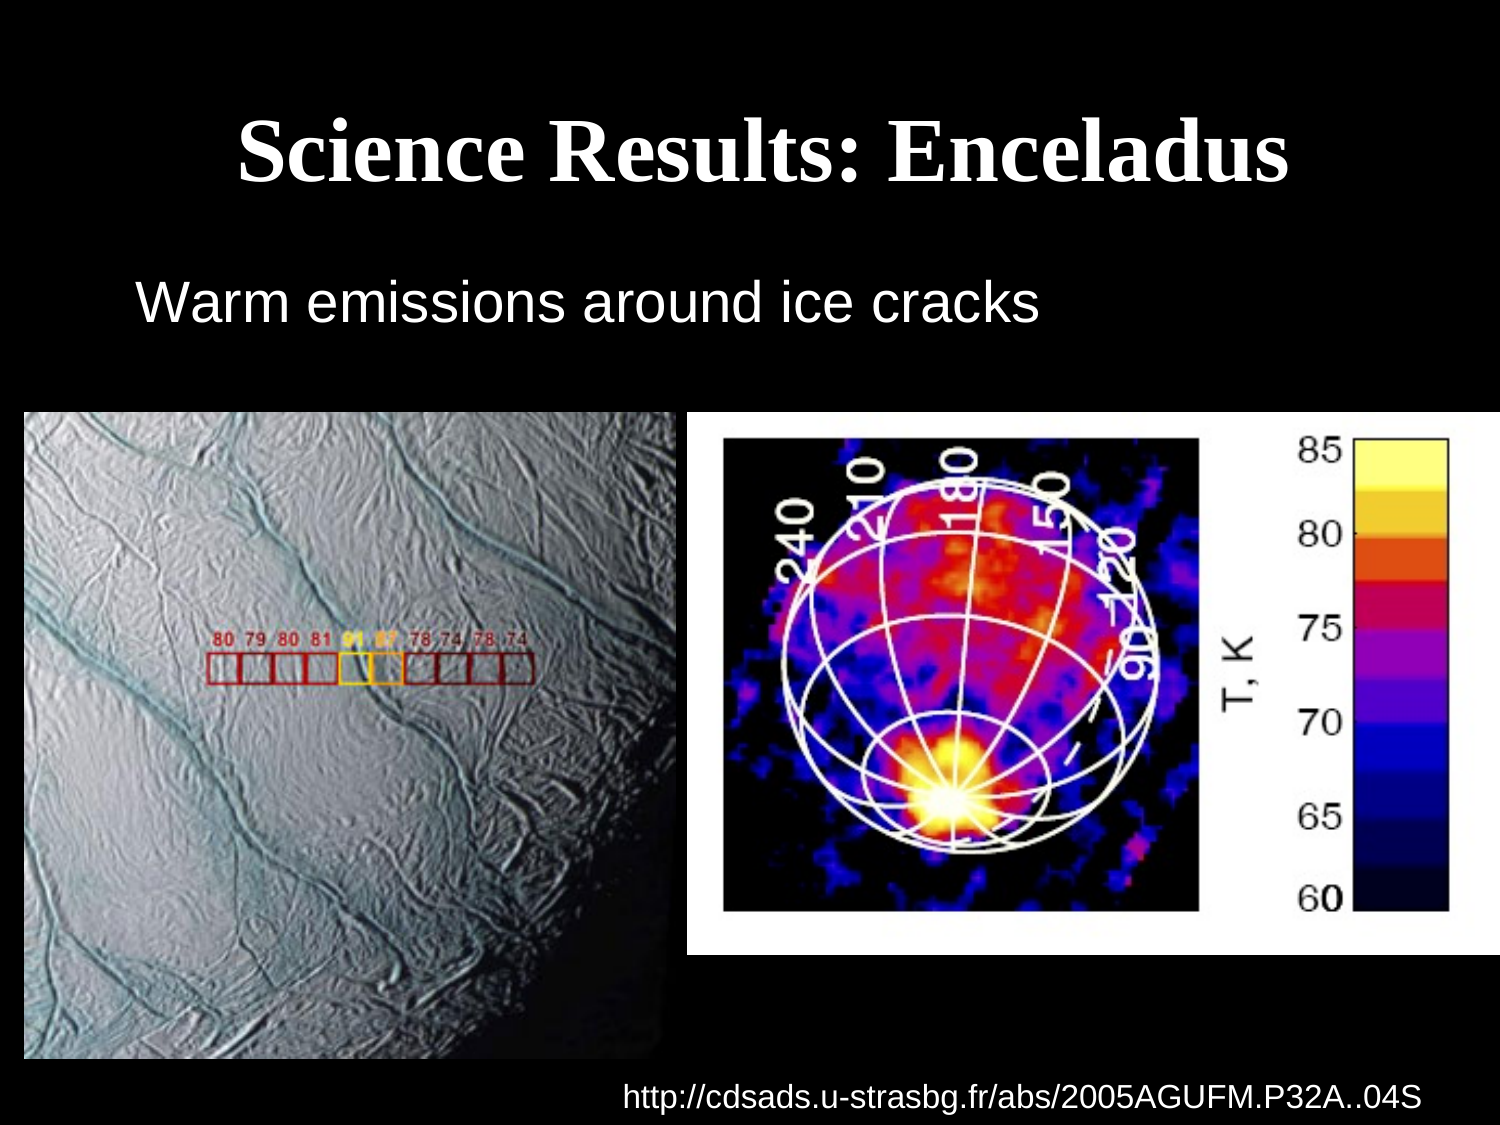

# Science Results: Enceladus
Warm emissions around ice cracks
http://cdsads.u-strasbg.fr/abs/2005AGUFM.P32A..04S